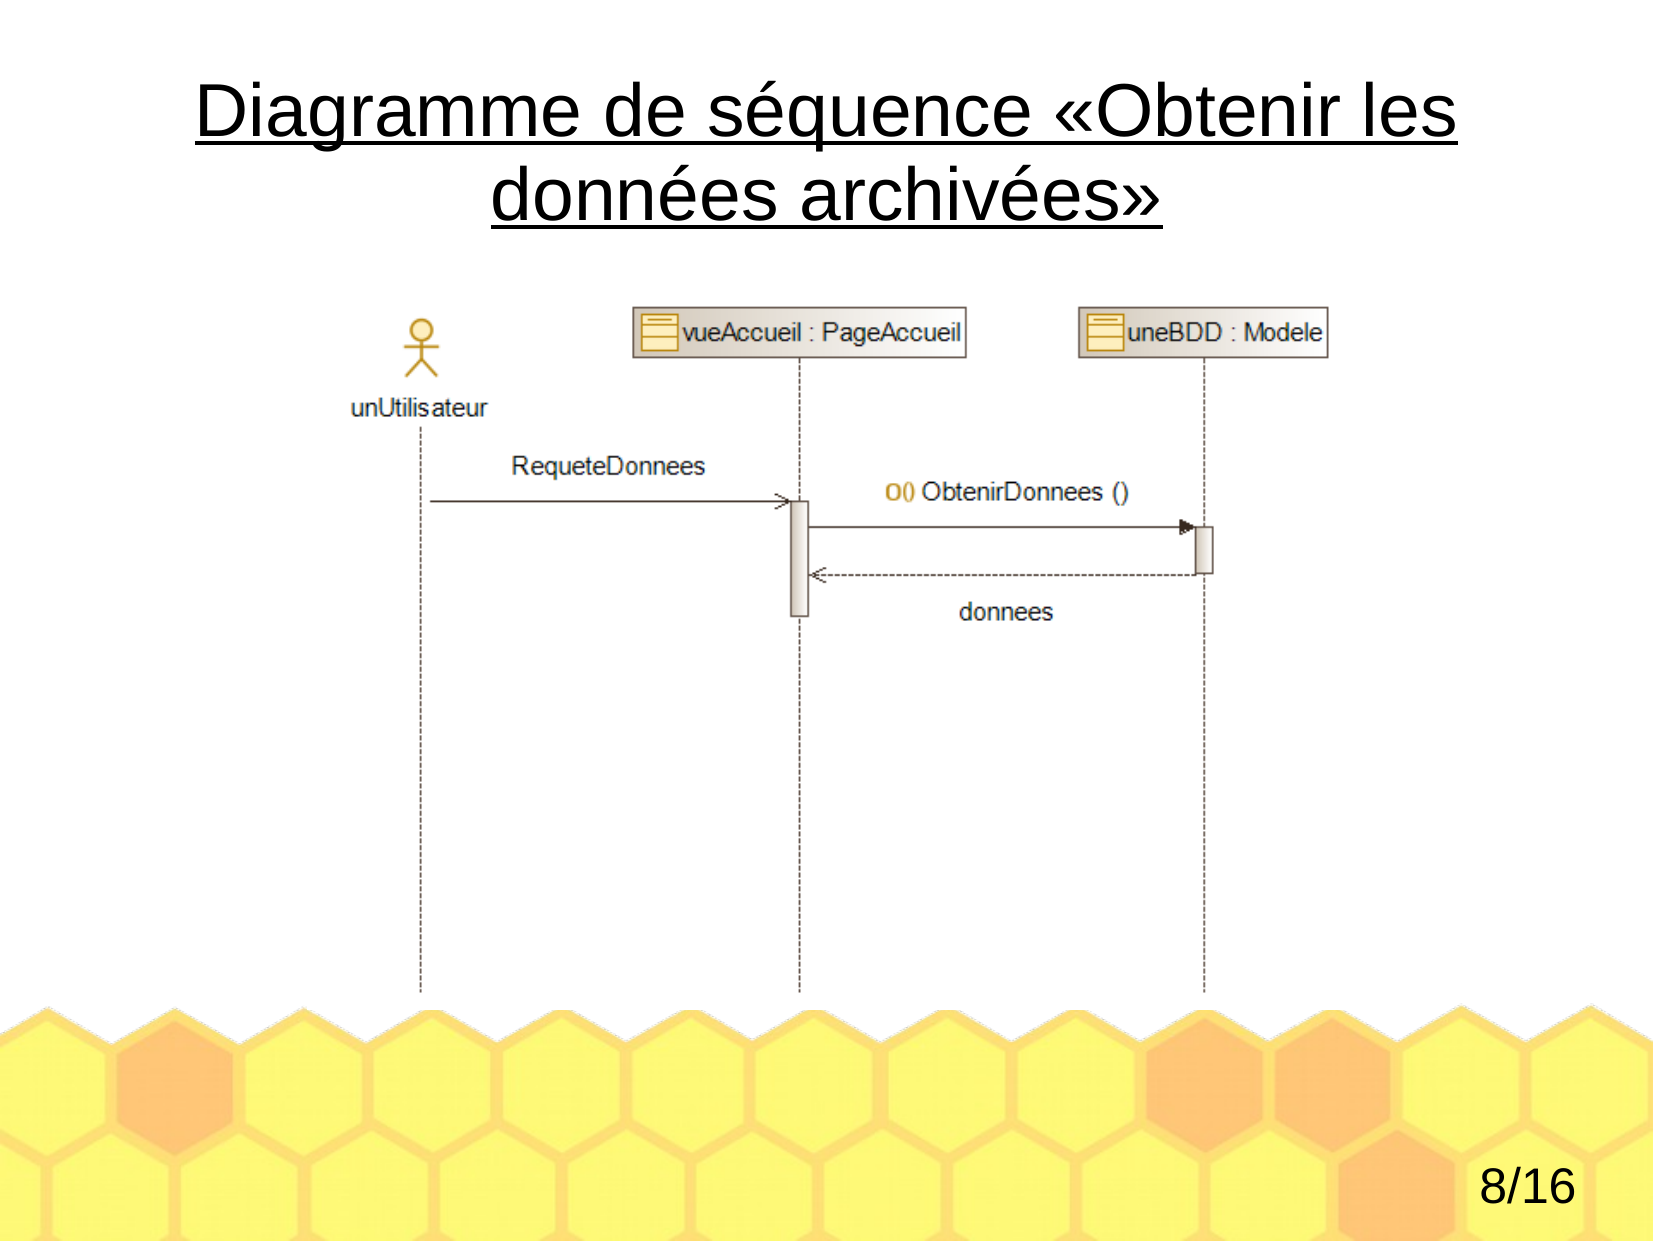

# Diagramme de séquence «Obtenir les données archivées»